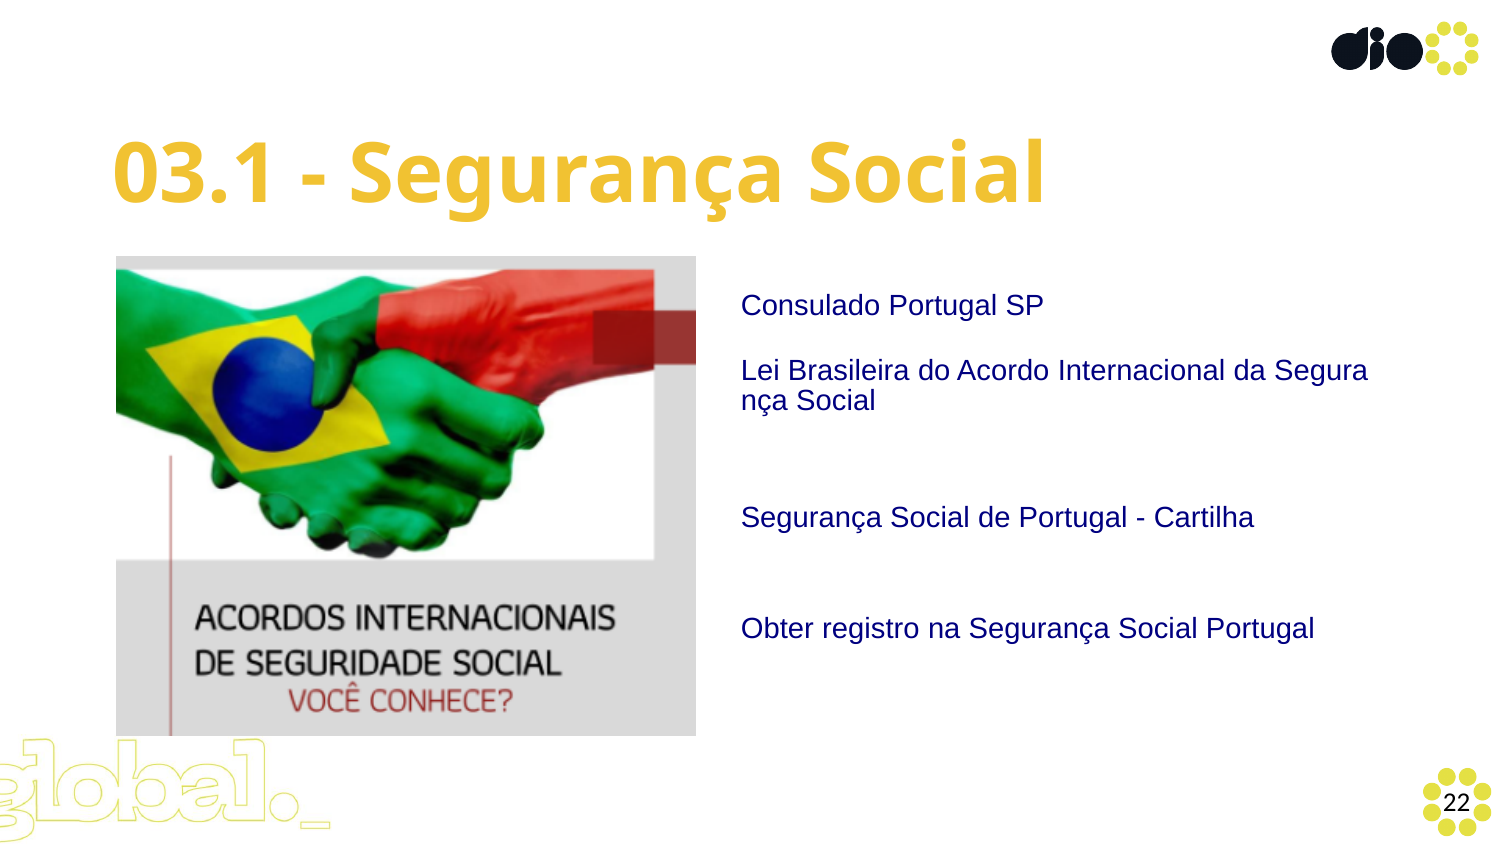

03.1 - Segurança Social
Consulado Portugal SP
Lei Brasileira do Acordo Internacional da Segurança Social
Segurança Social de Portugal - Cartilha
Obter registro na Segurança Social Portugal